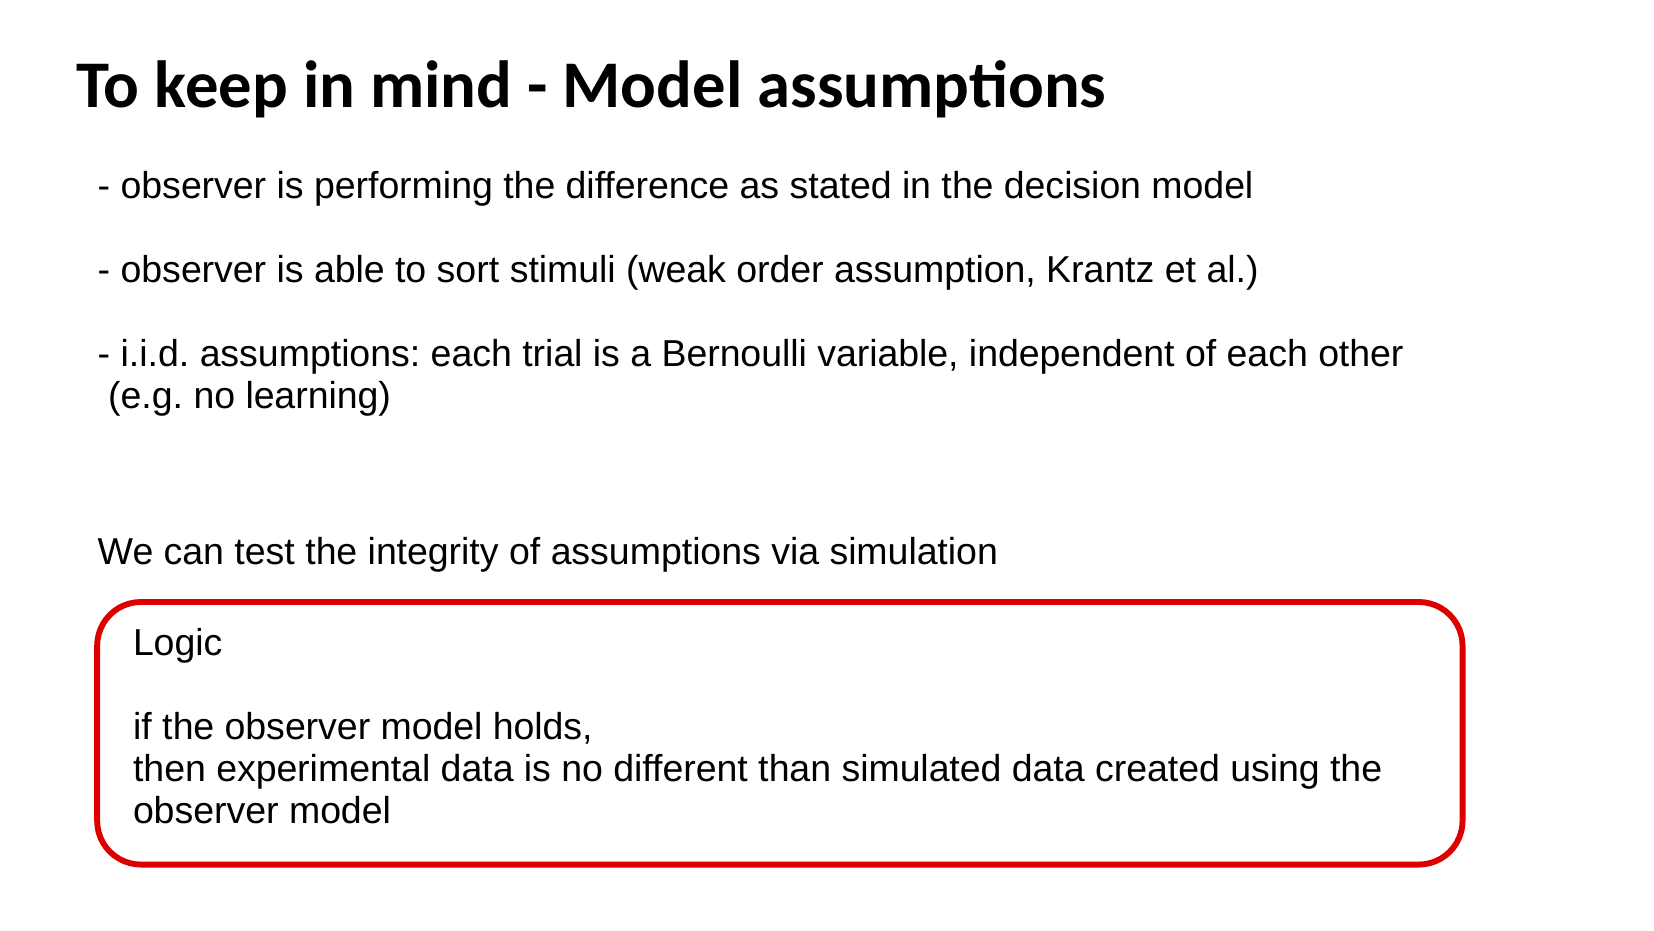

# To keep in mind - Model assumptions
- observer is performing the difference as stated in the decision model
- observer is able to sort stimuli (weak order assumption, Krantz et al.)
- i.i.d. assumptions: each trial is a Bernoulli variable, independent of each other
 (e.g. no learning)
We can test the integrity of assumptions via simulation
Logic
if the observer model holds,
then experimental data is no different than simulated data created using the observer model